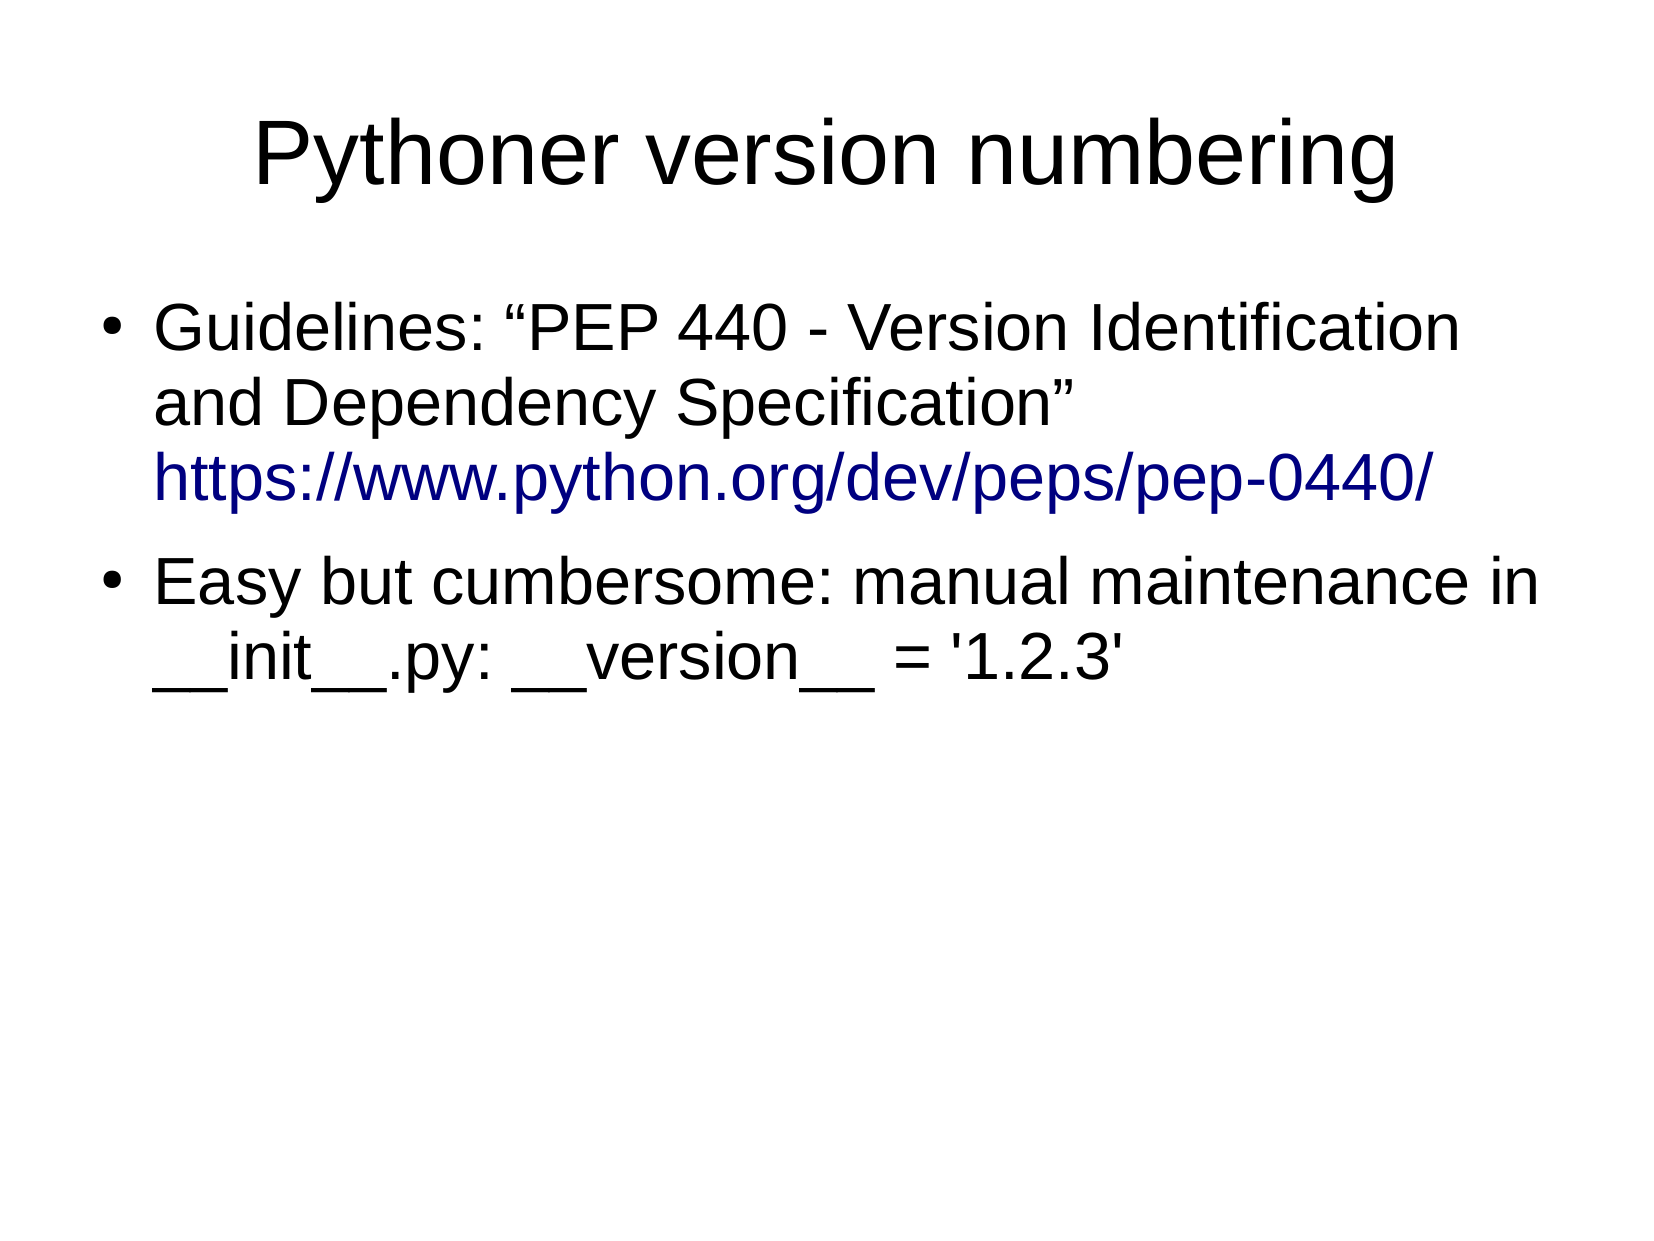

# Pythoner version numbering
Guidelines: “PEP 440 - Version Identification and Dependency Specification” https://www.python.org/dev/peps/pep-0440/
Easy but cumbersome: manual maintenance in __init__.py: __version__ = '1.2.3'